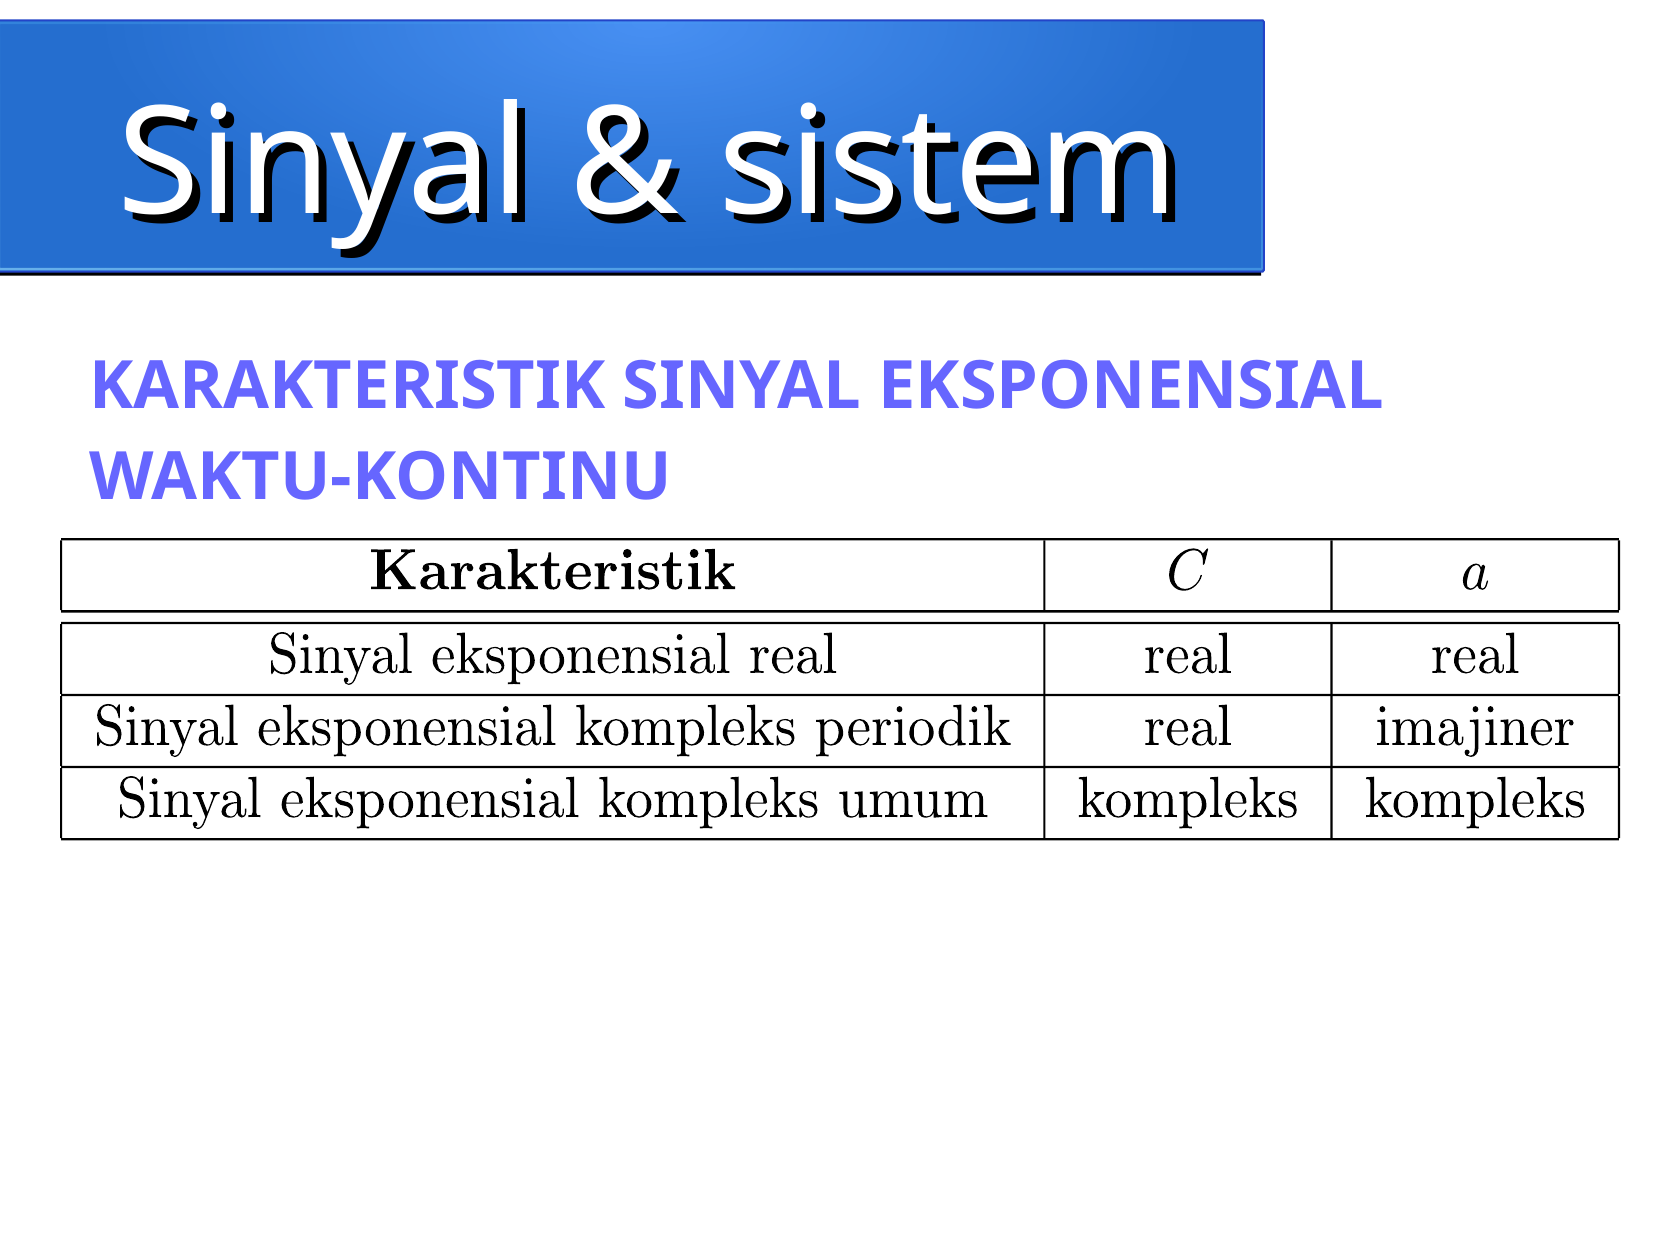

Sinyal & sistem
KARAKTERISTIK SINYAL EKSPONENSIAL
WAKTU-KONTINU